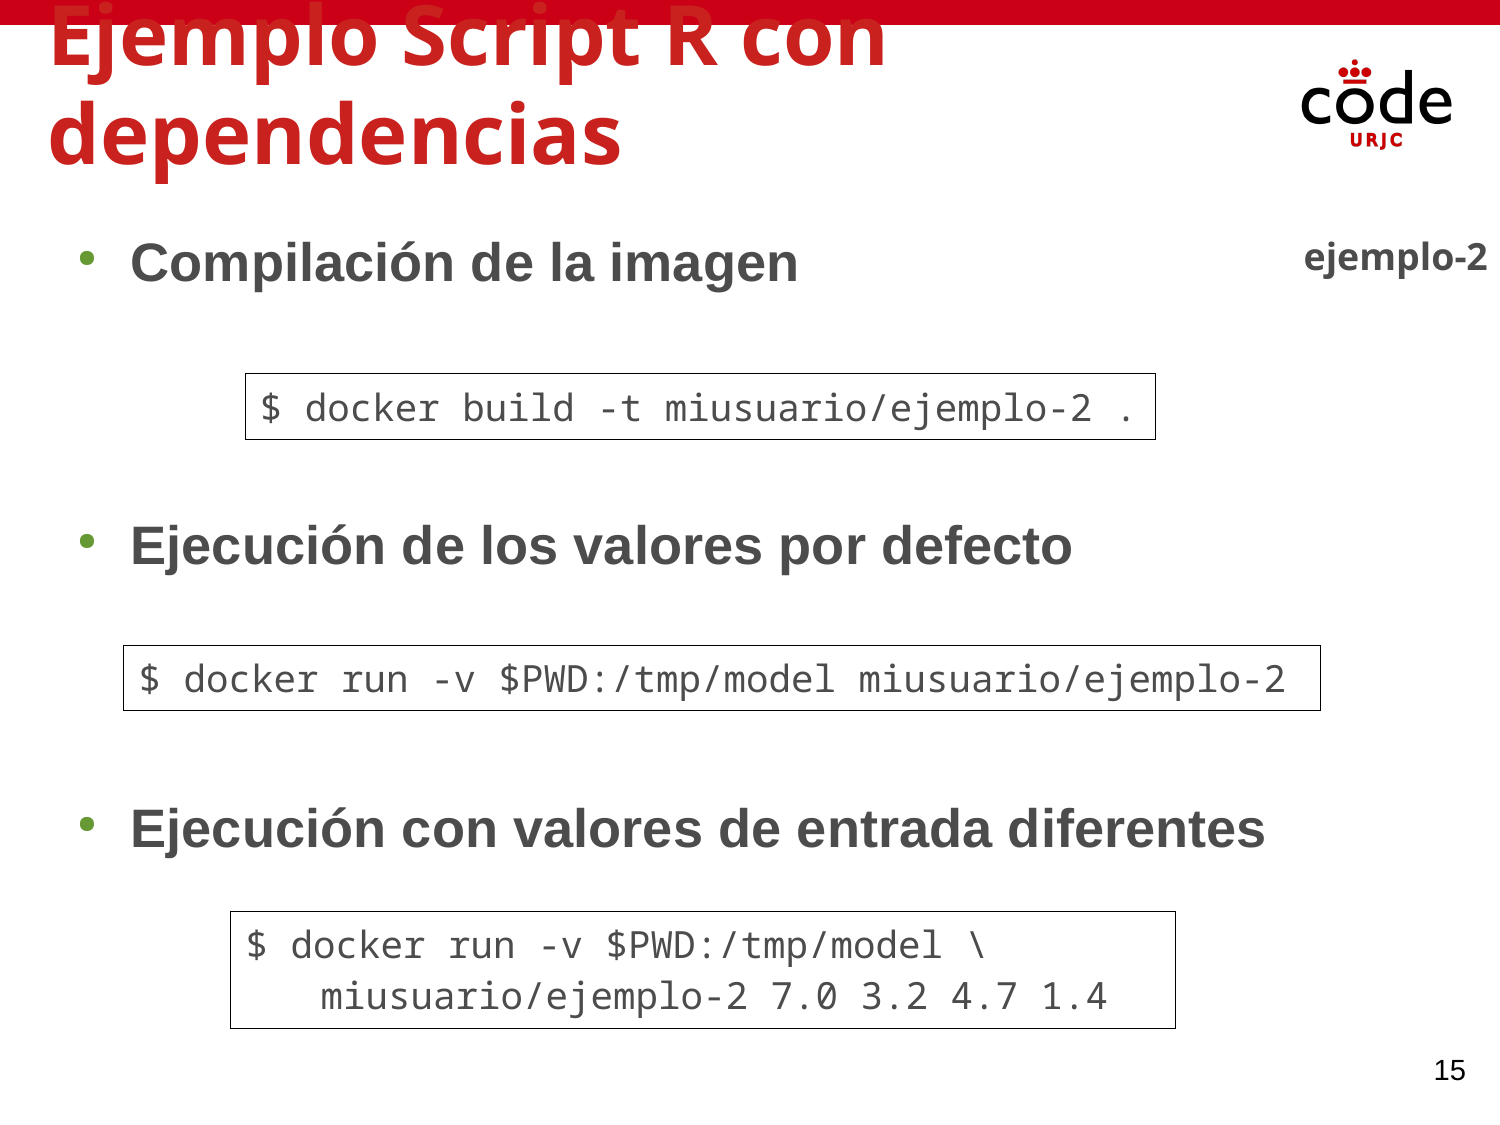

# Ejemplo Script R con dependencias
Compilación de la imagen
Ejecución de los valores por defecto
Ejecución con valores de entrada diferentes
ejemplo-2
$ docker build -t miusuario/ejemplo-2 .
$ docker run -v $PWD:/tmp/model miusuario/ejemplo-2
$ docker run -v $PWD:/tmp/model \
	miusuario/ejemplo-2 7.0 3.2 4.7 1.4